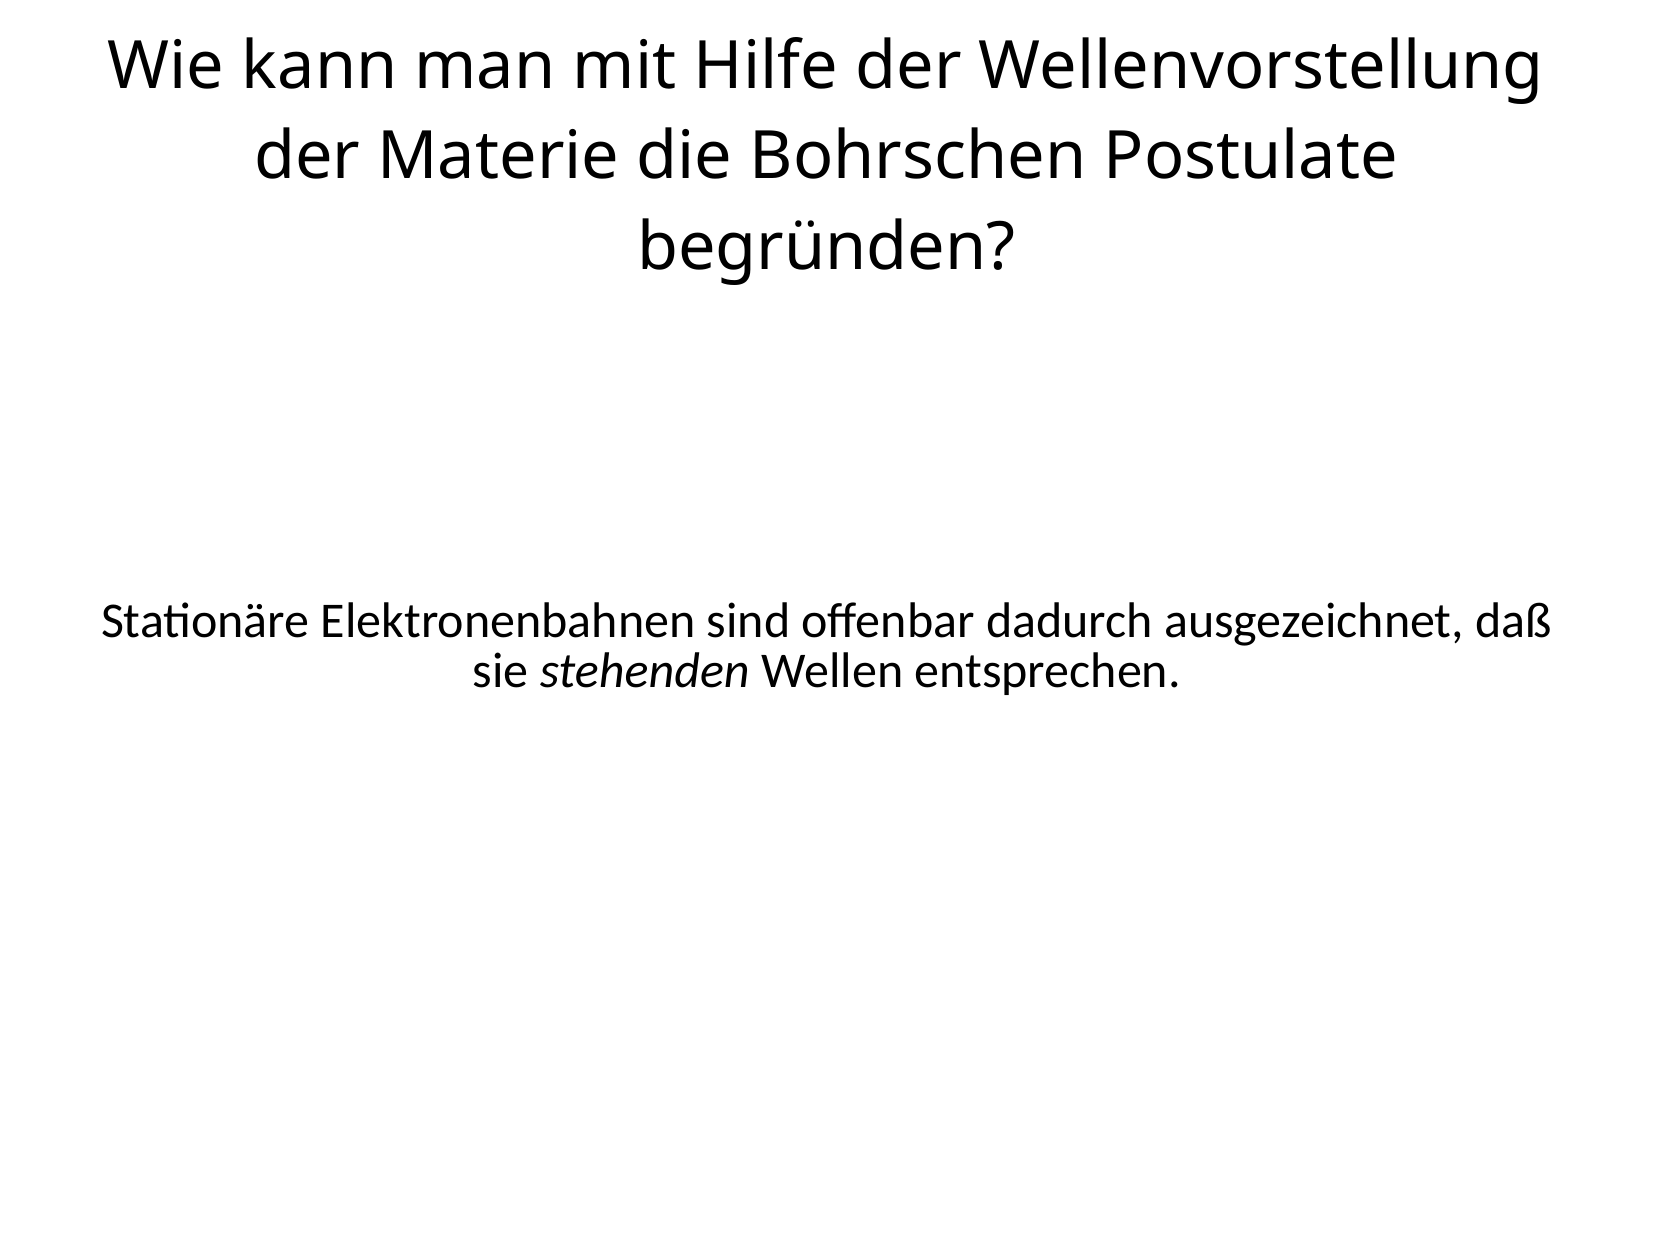

# Wie kann man mit Hilfe der Wellenvorstellung der Materie die Bohrschen Postulate begründen?
Stationäre Elektronenbahnen sind offenbar dadurch ausgezeichnet, daß sie stehenden Wellen entsprechen.